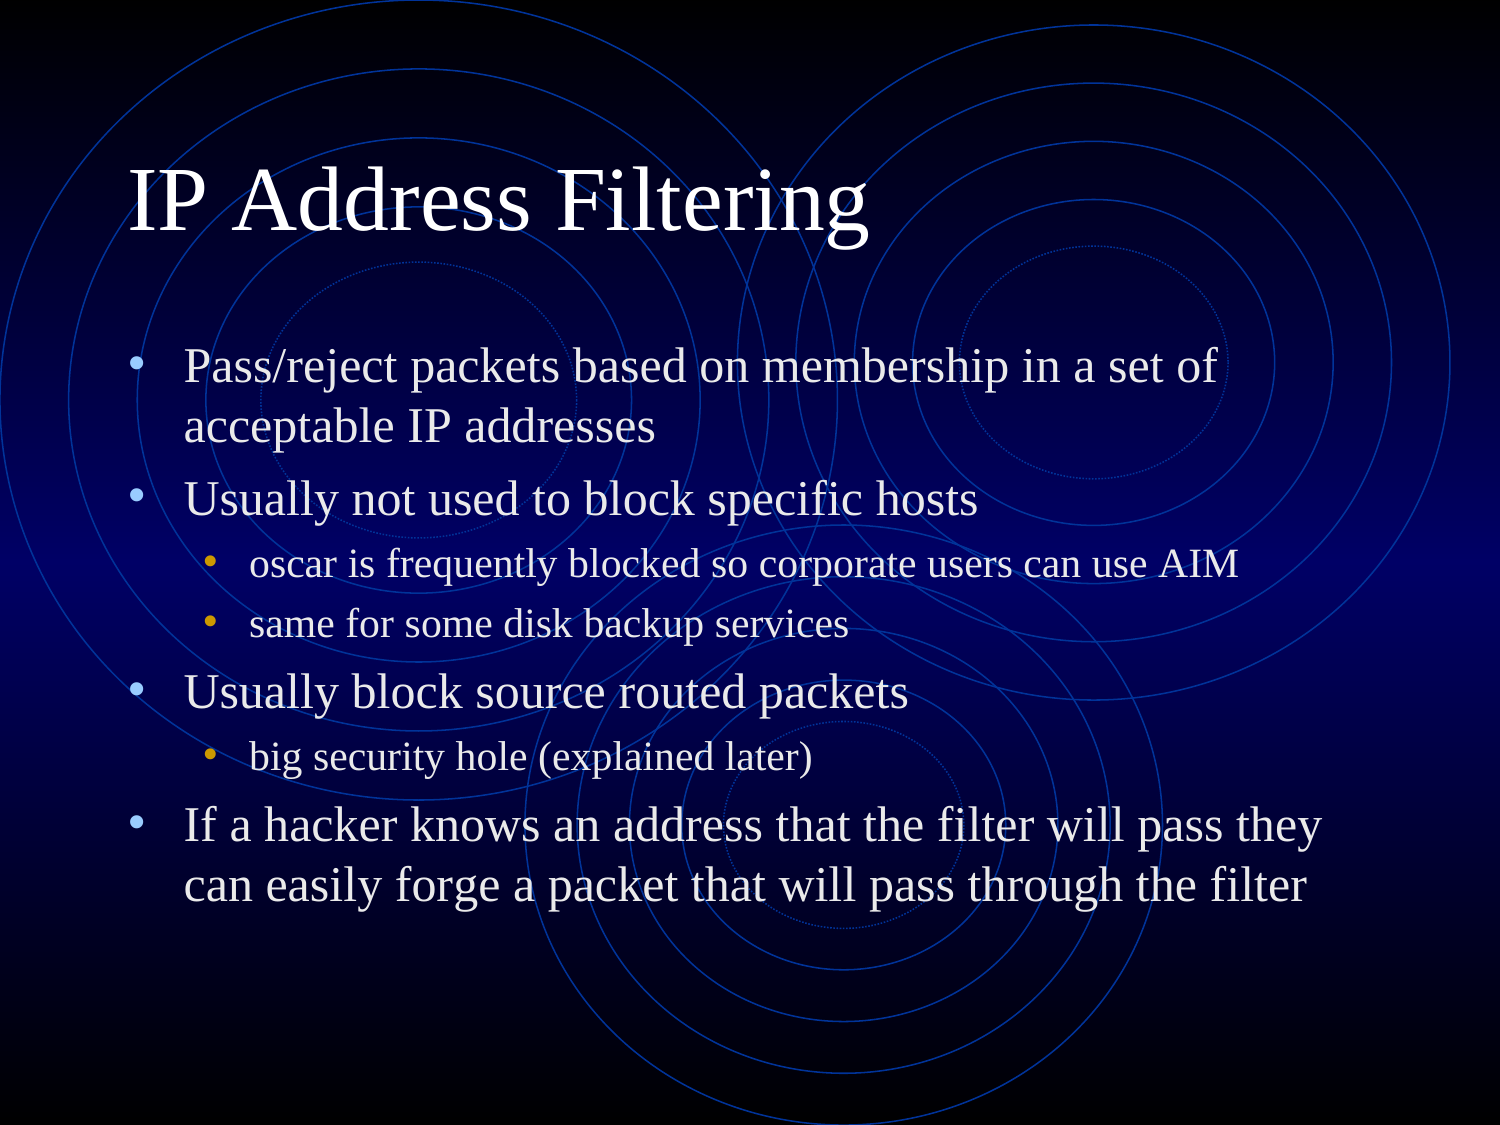

# IP Address Filtering
Pass/reject packets based on membership in a set of acceptable IP addresses
Usually not used to block specific hosts
oscar is frequently blocked so corporate users can use AIM
same for some disk backup services
Usually block source routed packets
big security hole (explained later)
If a hacker knows an address that the filter will pass they can easily forge a packet that will pass through the filter